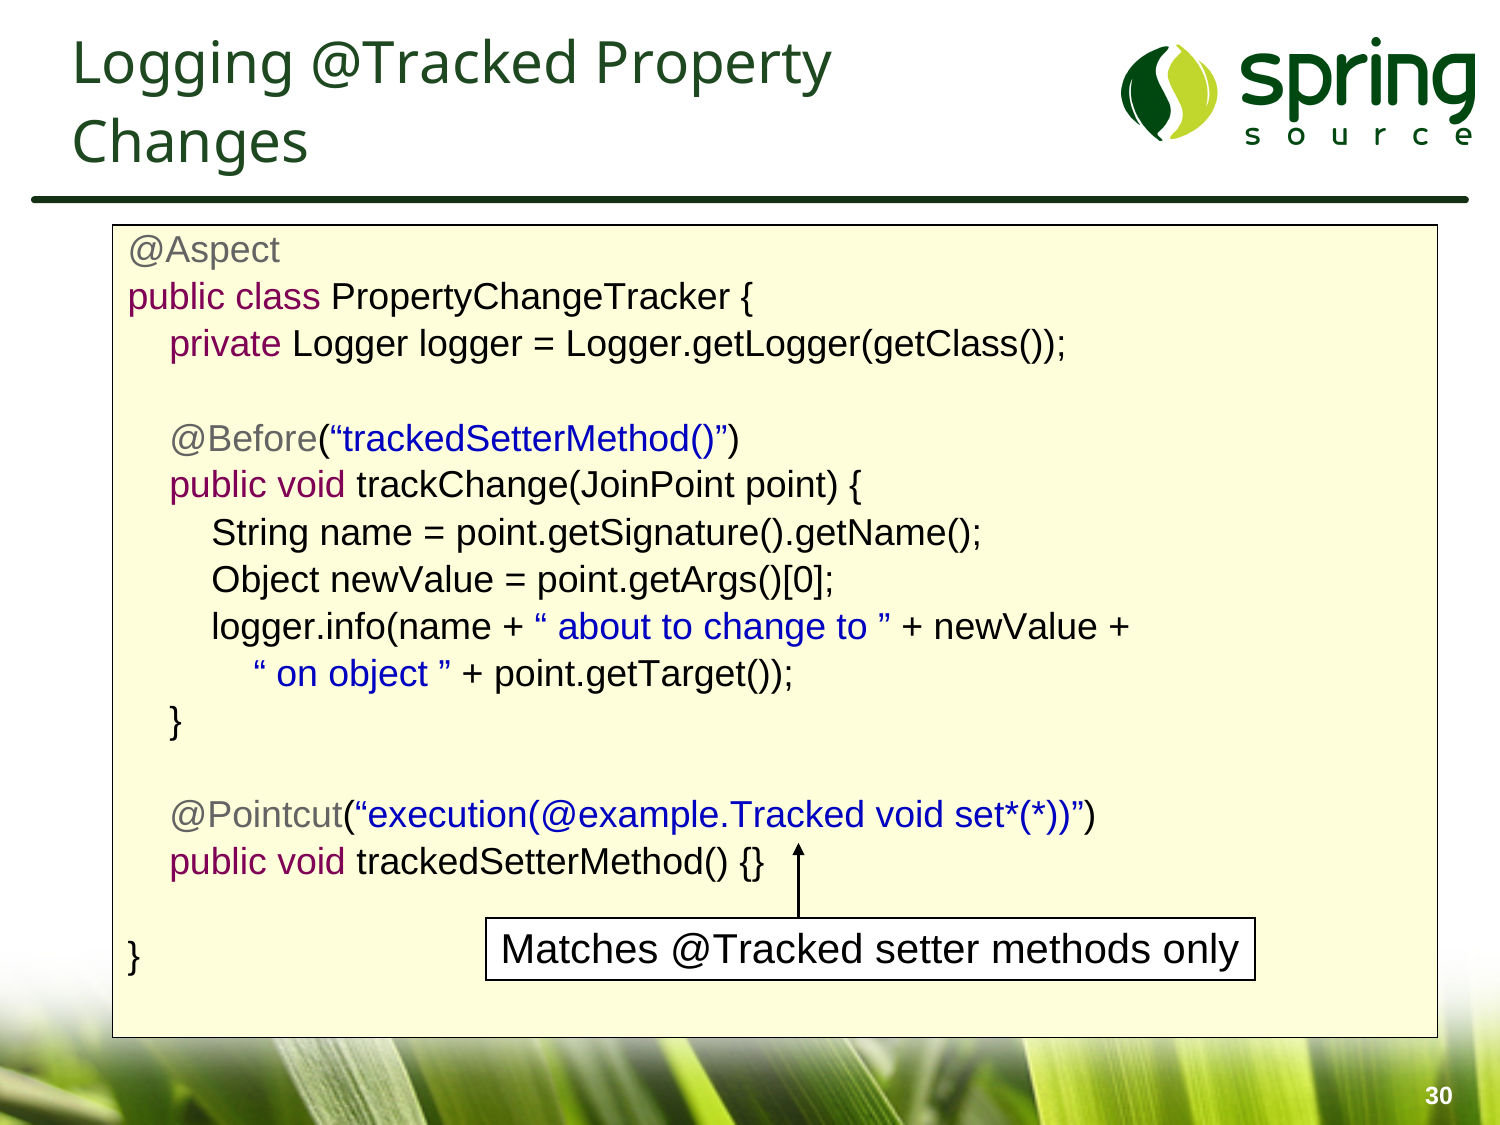

# Logging @Tracked Property Changes
@Aspect
public class PropertyChangeTracker {
 private Logger logger = Logger.getLogger(getClass());
 @Before(“trackedSetterMethod()”)
 public void trackChange(JoinPoint point) {
 String name = point.getSignature().getName();
 Object newValue = point.getArgs()[0];
 logger.info(name + “ about to change to ” + newValue +
 “ on object ” + point.getTarget());
 }
 @Pointcut(“execution(@example.Tracked void set*(*))”)
 public void trackedSetterMethod() {}
}
Matches @Tracked setter methods only